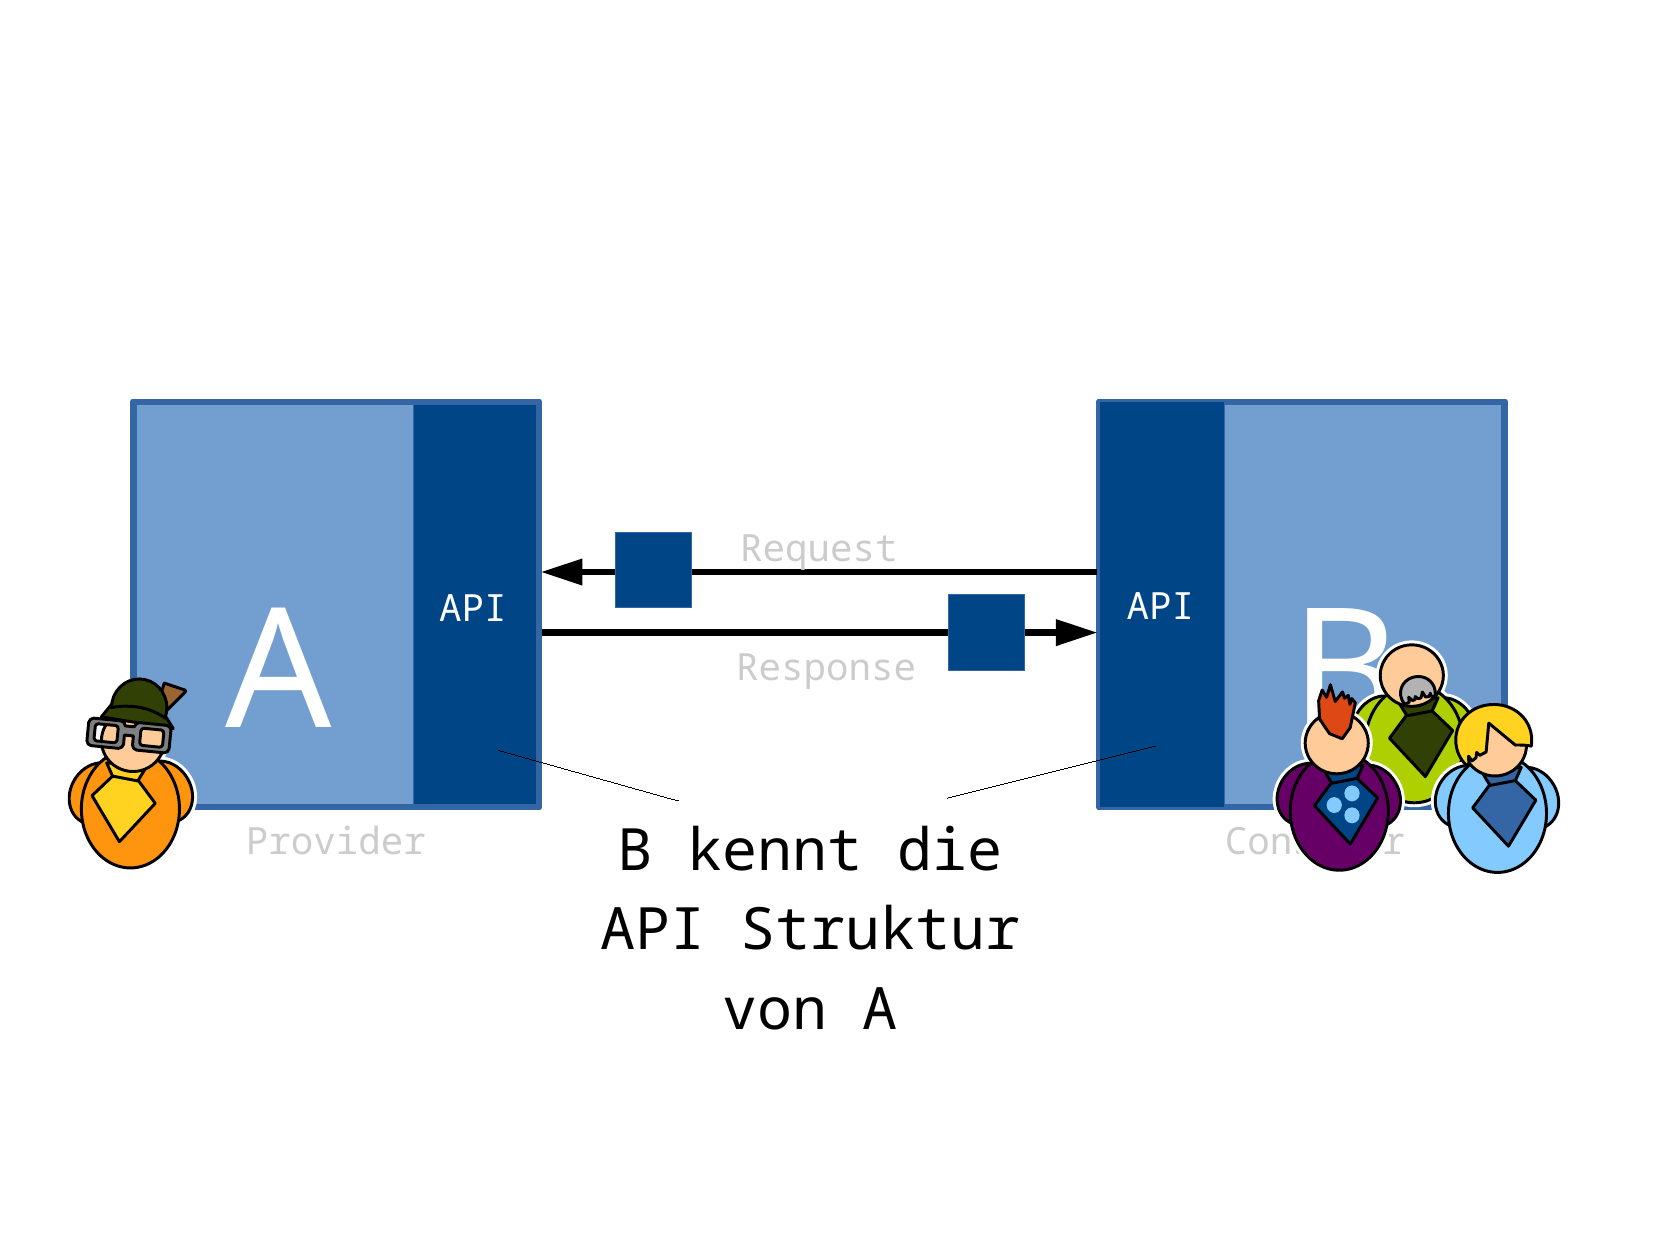

Request
A
B
API
API
Response
B kennt die
API Struktur
von A
Provider
Consumer